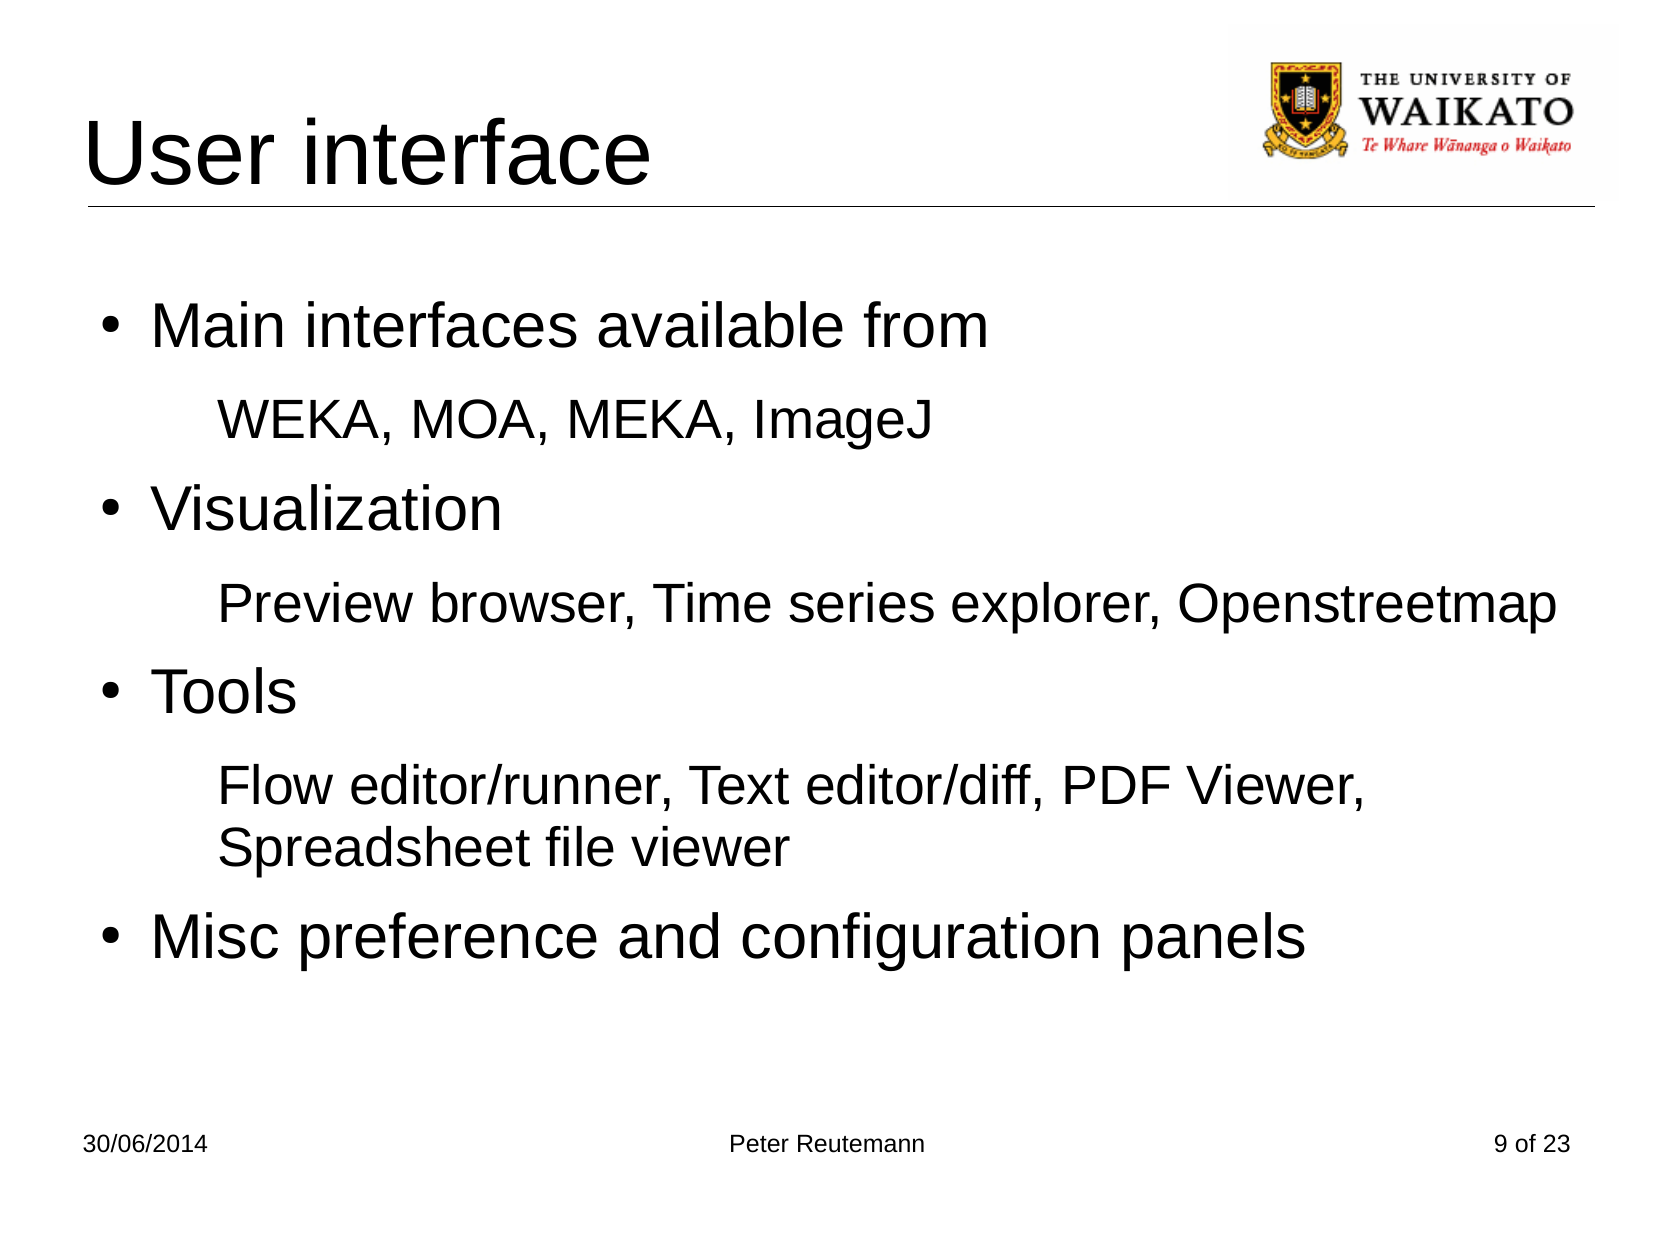

# User interface
Main interfaces available from
WEKA, MOA, MEKA, ImageJ
Visualization
Preview browser, Time series explorer, Openstreetmap
Tools
Flow editor/runner, Text editor/diff, PDF Viewer, Spreadsheet file viewer
Misc preference and configuration panels
30/06/2014
Peter Reutemann
9